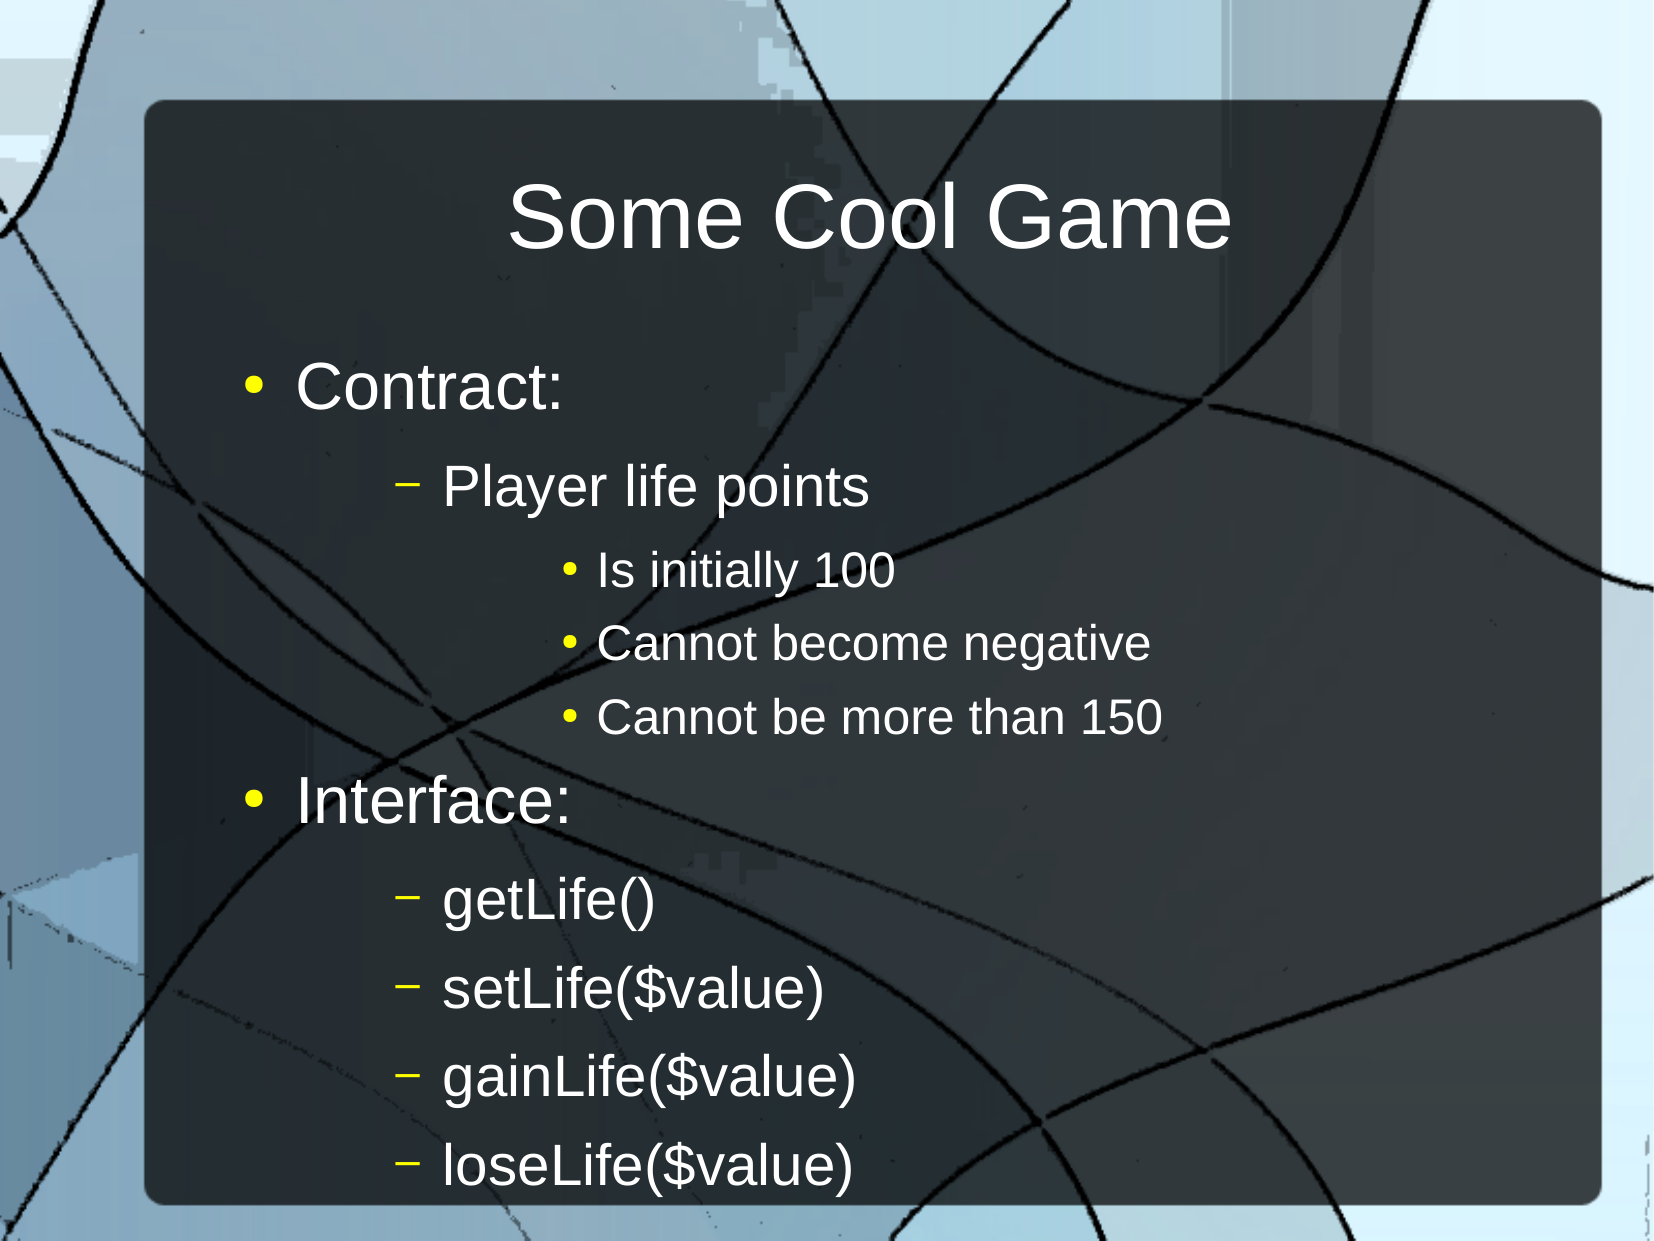

# Some Cool Game
Contract:
Player life points
Is initially 100
Cannot become negative
Cannot be more than 150
Interface:
getLife()
setLife($value)
gainLife($value)
loseLife($value)